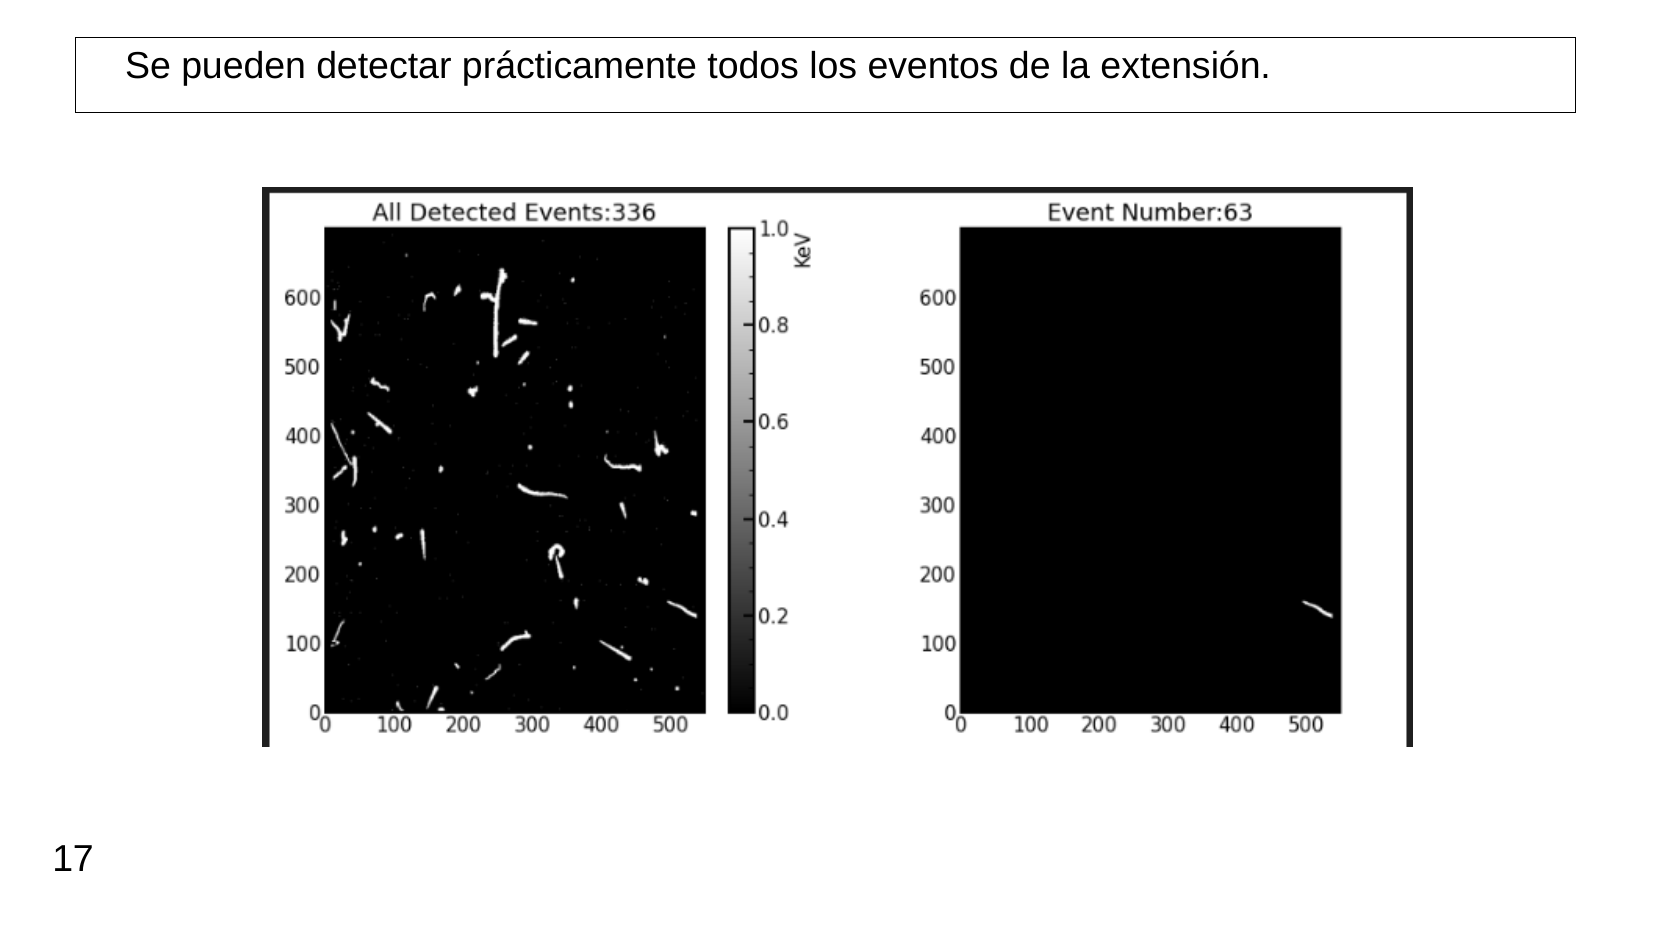

Se pueden detectar prácticamente todos los eventos de la extensión.